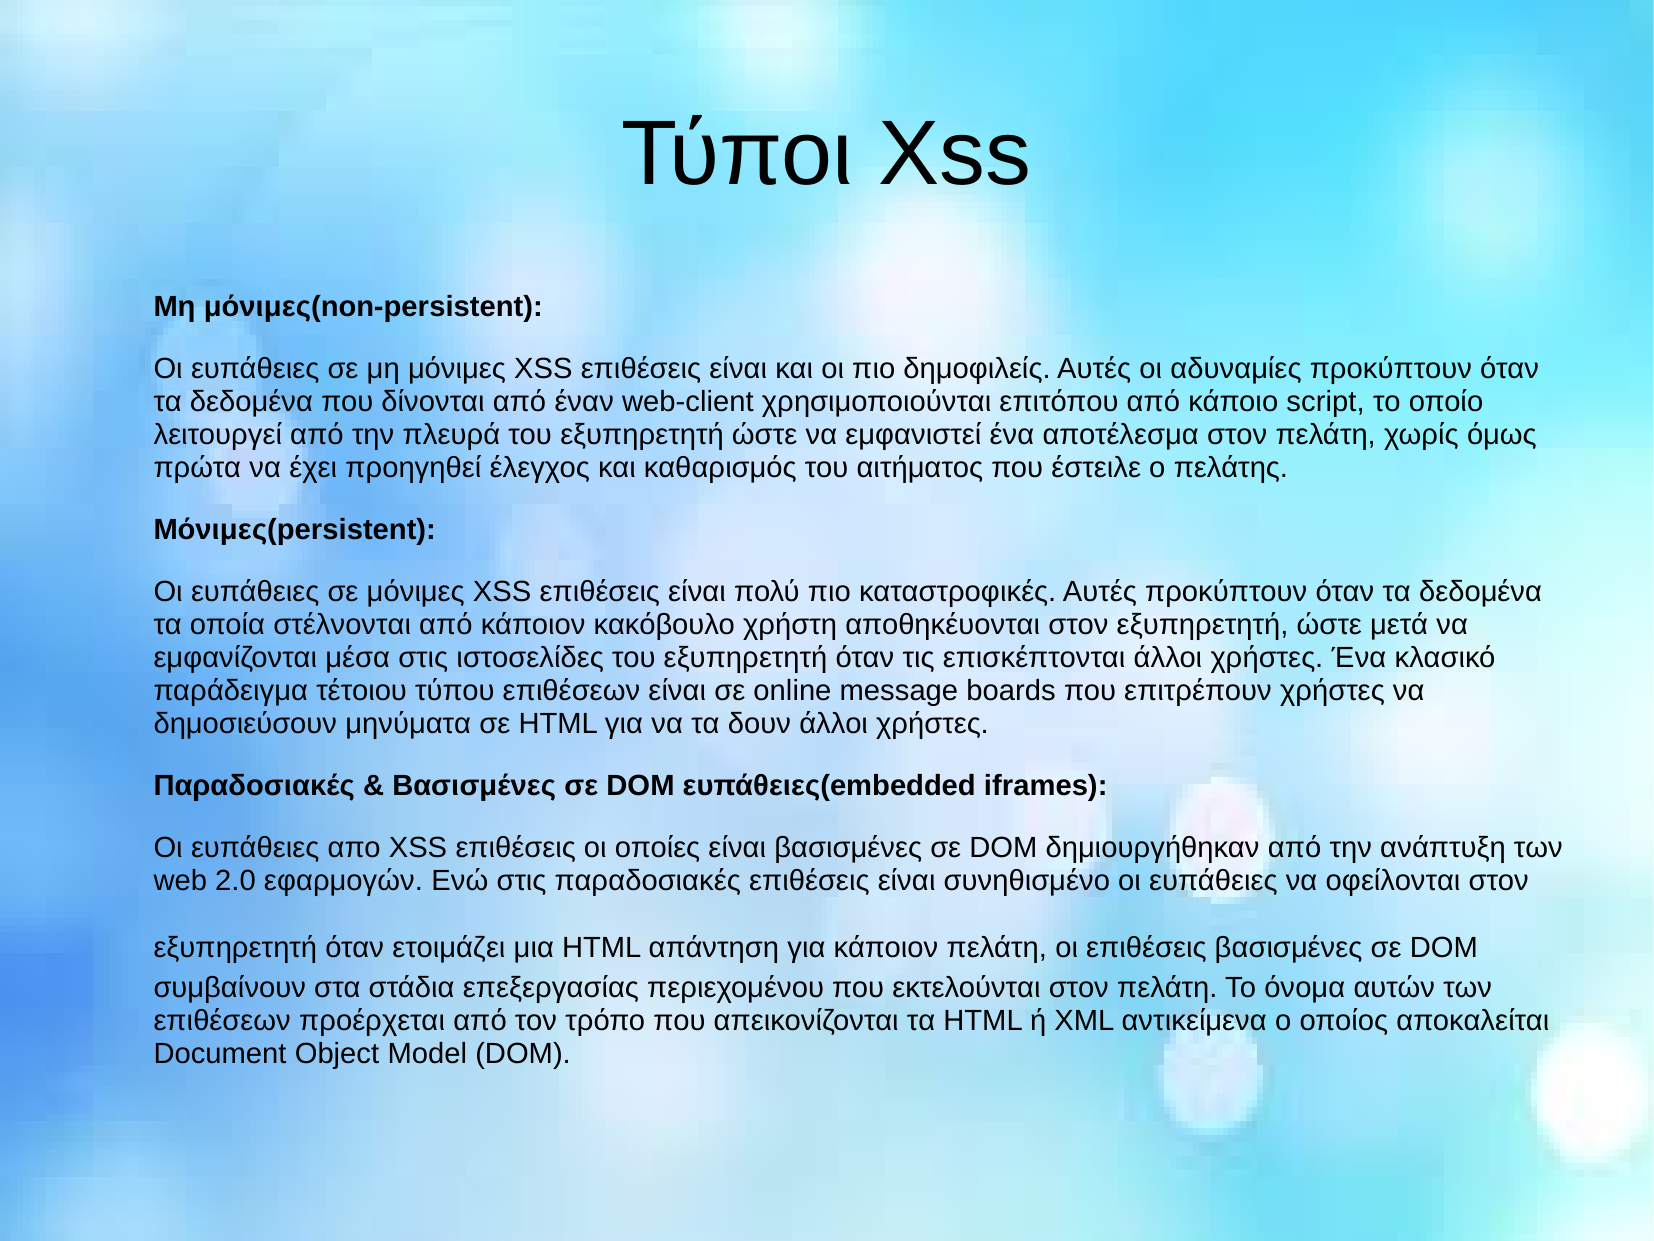

# Τύποι Χss
Μη μόνιμες(non-persistent):
Οι ευπάθειες σε μη μόνιμες XSS επιθέσεις είναι και οι πιο δημοφιλείς. Αυτές οι αδυναμίες προκύπτουν όταν τα δεδομένα που δίνονται από έναν web-client χρησιμοποιούνται επιτόπου από κάποιο script, το οποίο λειτουργεί από την πλευρά του εξυπηρετητή ώστε να εμφανιστεί ένα αποτέλεσμα στον πελάτη, χωρίς όμως πρώτα να έχει προηγηθεί έλεγχος και καθαρισμός του αιτήματος που έστειλε ο πελάτης.
Μόνιμες(persistent):
Οι ευπάθειες σε μόνιμες XSS επιθέσεις είναι πολύ πιο καταστροφικές. Αυτές προκύπτουν όταν τα δεδομένα τα οποία στέλνονται από κάποιον κακόβουλο χρήστη αποθηκέυονται στον εξυπηρετητή, ώστε μετά να εμφανίζονται μέσα στις ιστοσελίδες του εξυπηρετητή όταν τις επισκέπτονται άλλοι χρήστες. Ένα κλασικό παράδειγμα τέτοιου τύπου επιθέσεων είναι σε online message boards που επιτρέπουν χρήστες να δημοσιεύσουν μηνύματα σε HTML για να τα δουν άλλοι χρήστες.
Παραδοσιακές & Βασισμένες σε DOM ευπάθειες(embedded iframes):
Οι ευπάθειες απο XSS επιθέσεις οι οποίες είναι βασισμένες σε DOM δημιουργήθηκαν από την ανάπτυξη των web 2.0 εφαρμογών. Ενώ στις παραδοσιακές επιθέσεις είναι συνηθισμένο οι ευπάθειες να οφείλονται στον εξυπηρετητή όταν ετοιμάζει μια HTML απάντηση για κάποιον πελάτη, οι επιθέσεις βασισμένες σε DOM συμβαίνουν στα στάδια επεξεργασίας περιεχομένου που εκτελούνται στον πελάτη. Το όνομα αυτών των επιθέσεων προέρχεται από τον τρόπο που απεικονίζονται τα HTML ή XML αντικείμενα ο οποίος αποκαλείται Document Object Model (DOM).